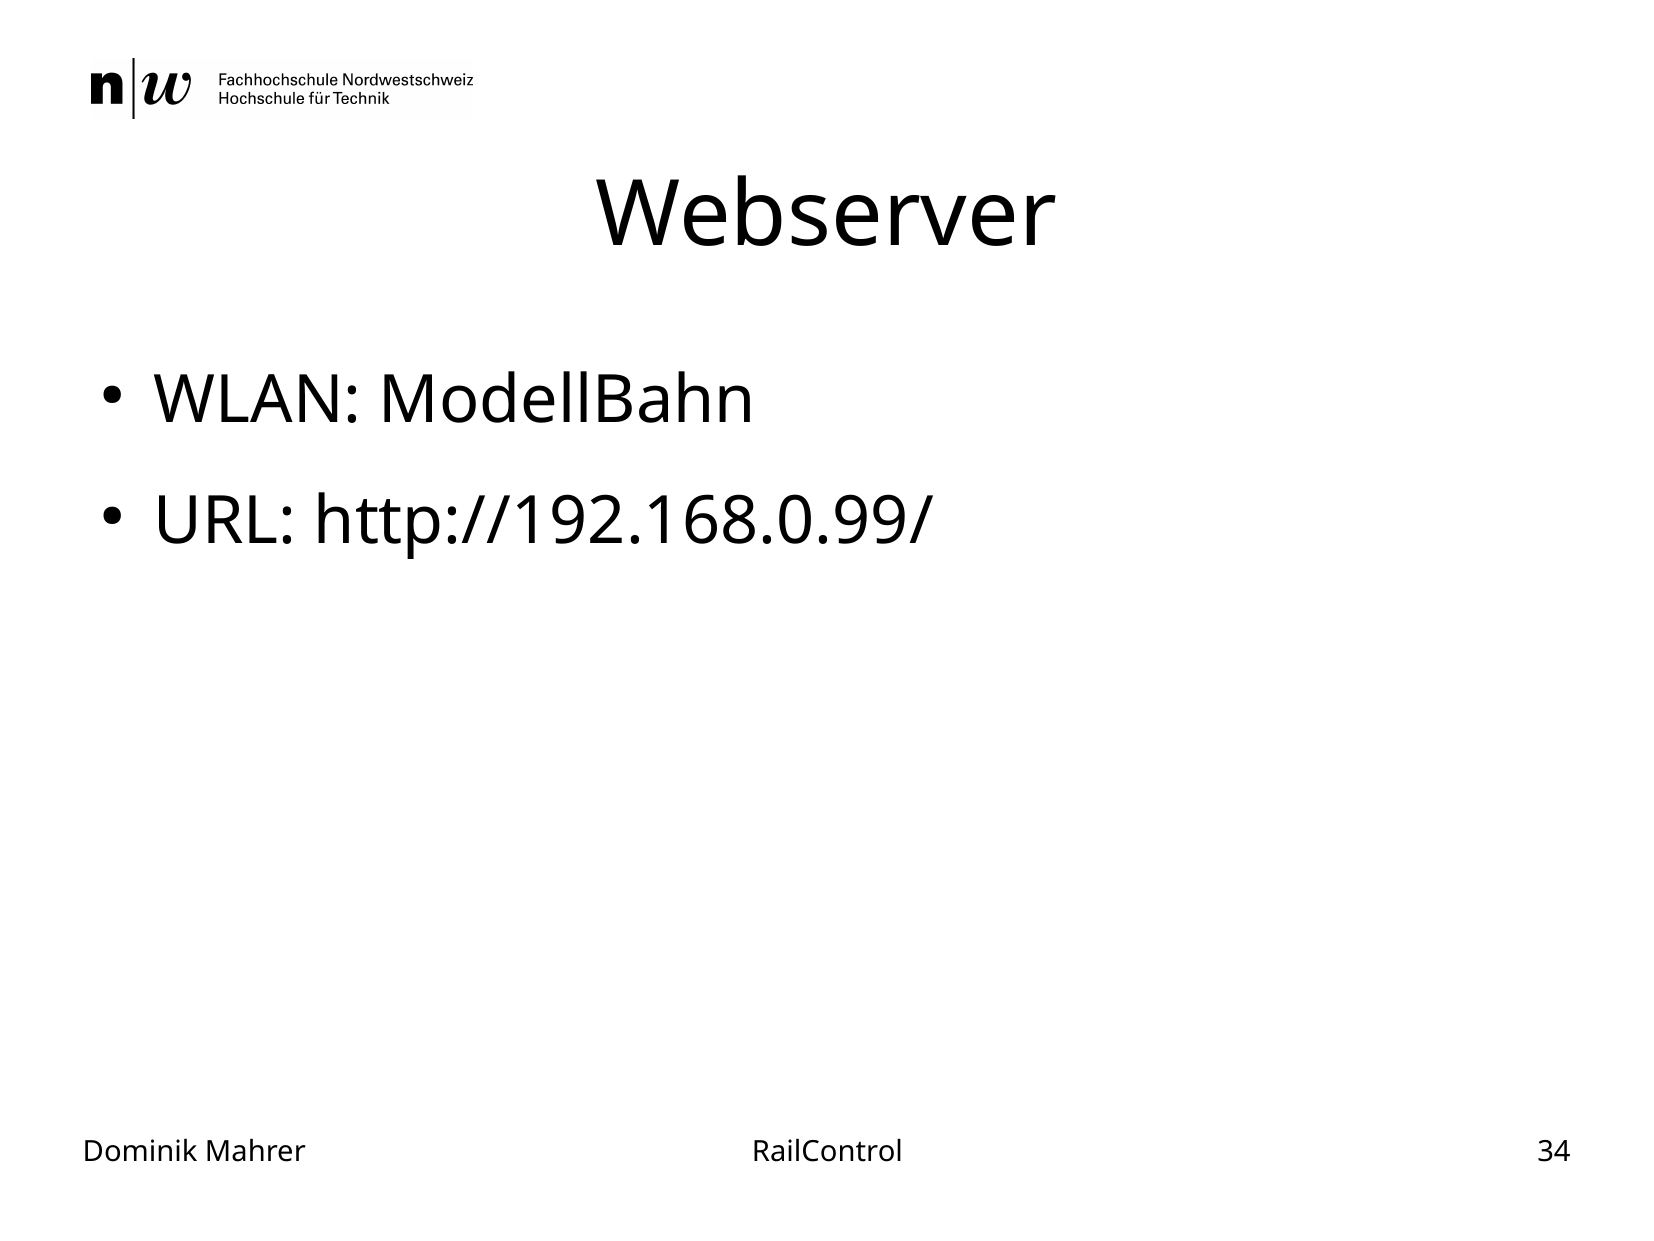

# Webserver
WLAN: ModellBahn
URL: http://192.168.0.99/
Dominik Mahrer
RailControl
34